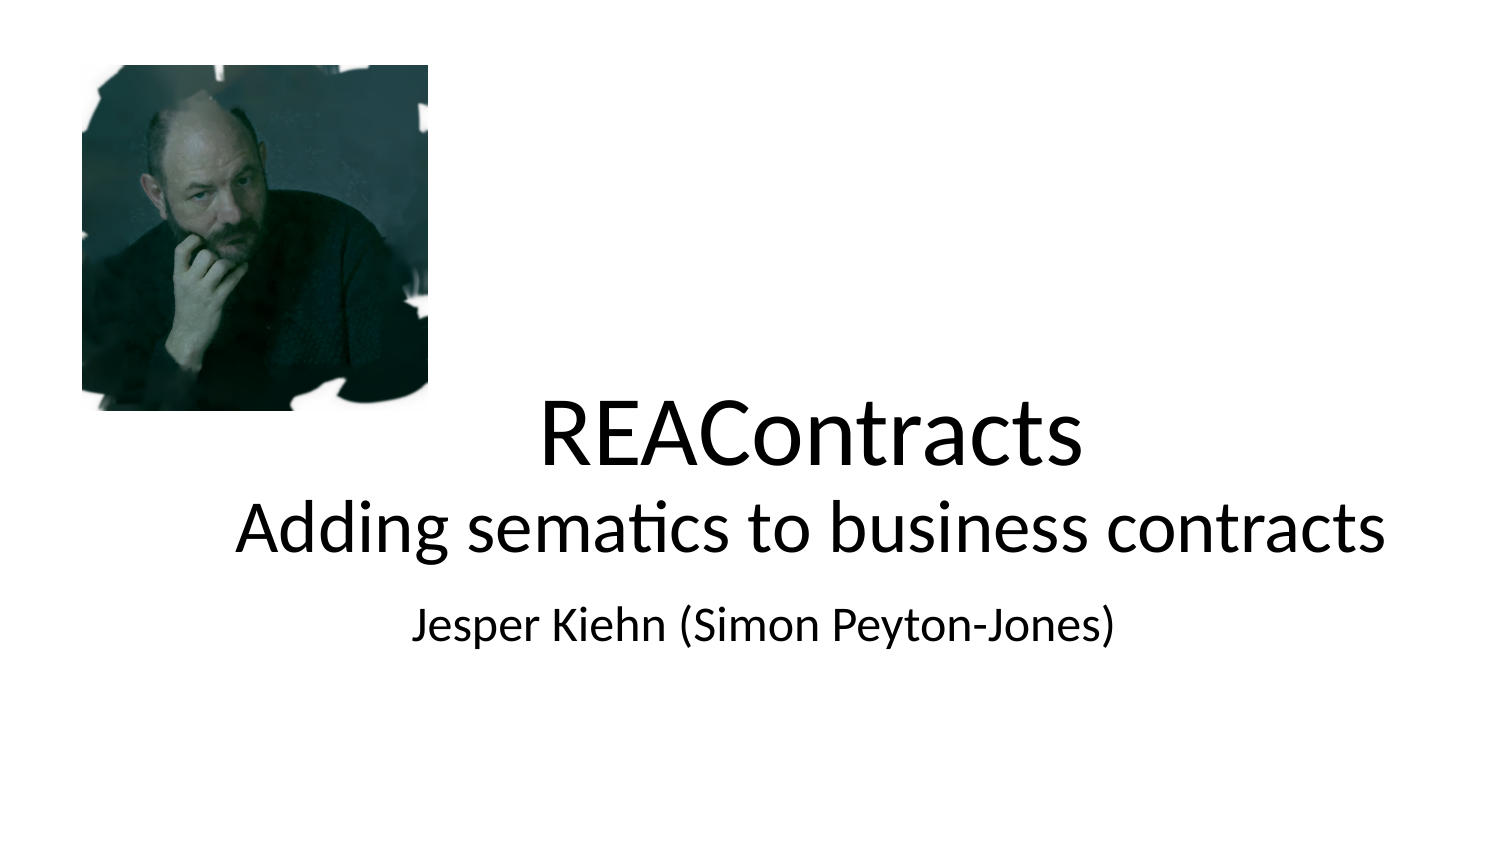

REAContracts
Adding sematics to business contracts
Jesper Kiehn (Simon Peyton-Jones)